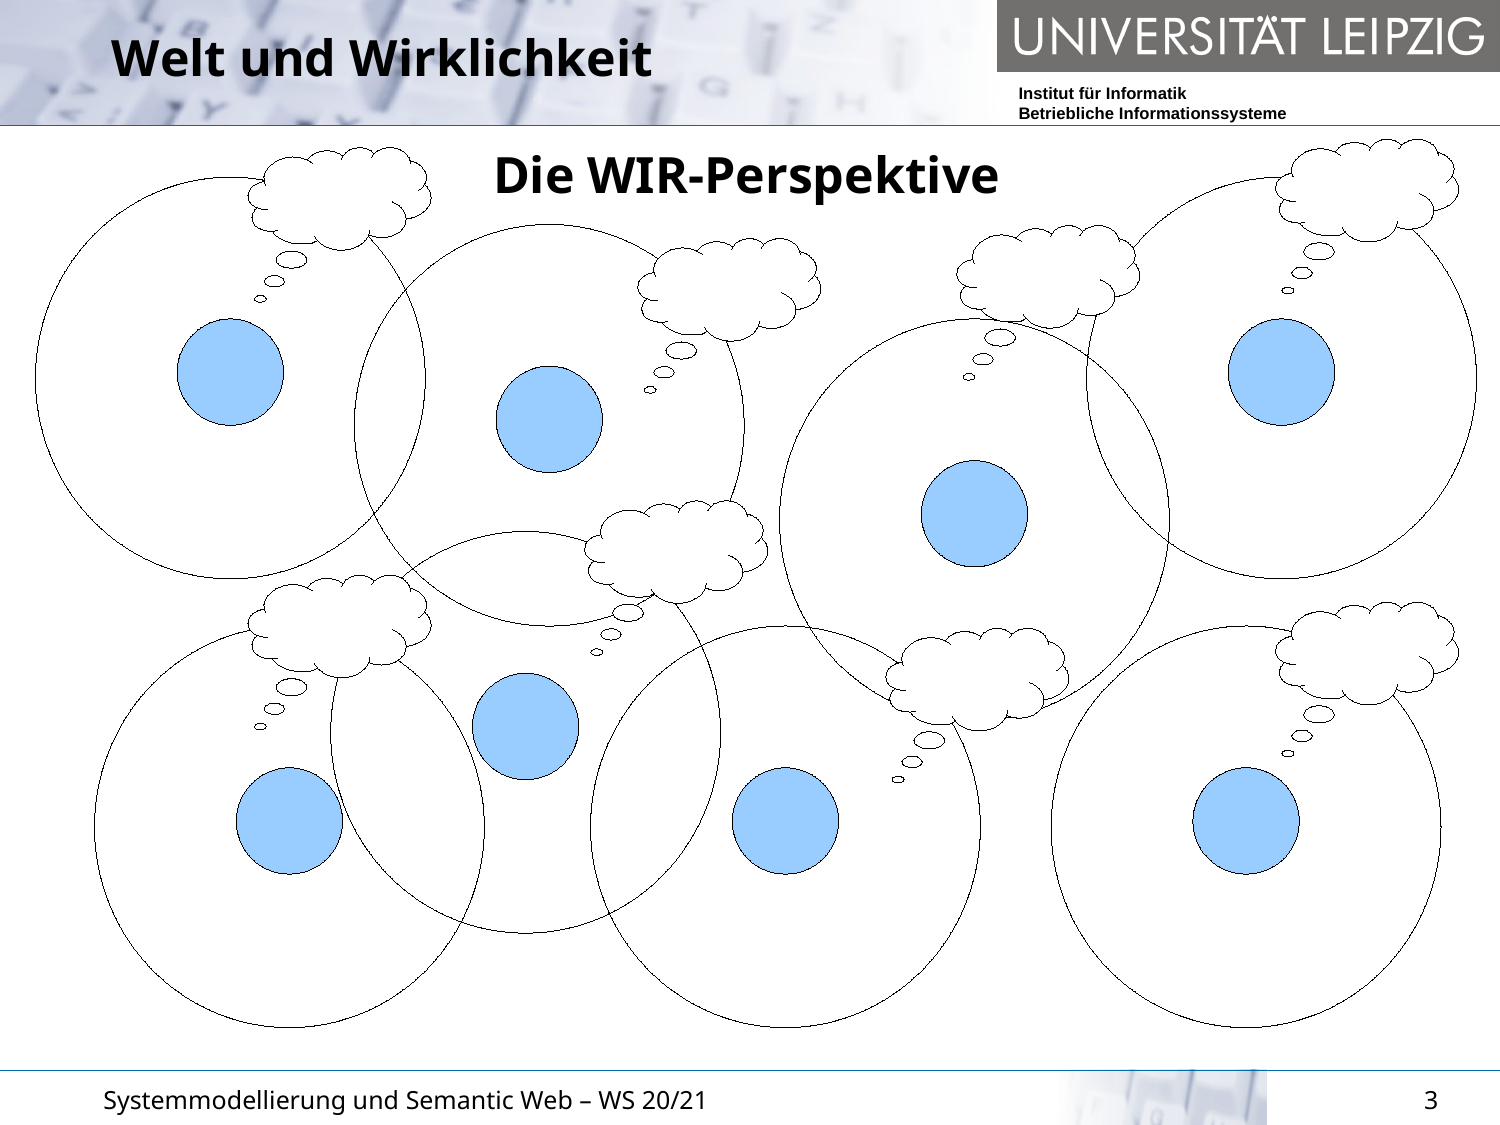

Welt und Wirklichkeit
Die WIR-Perspektive
Systemmodellierung und Semantic Web – WS 20/21
3